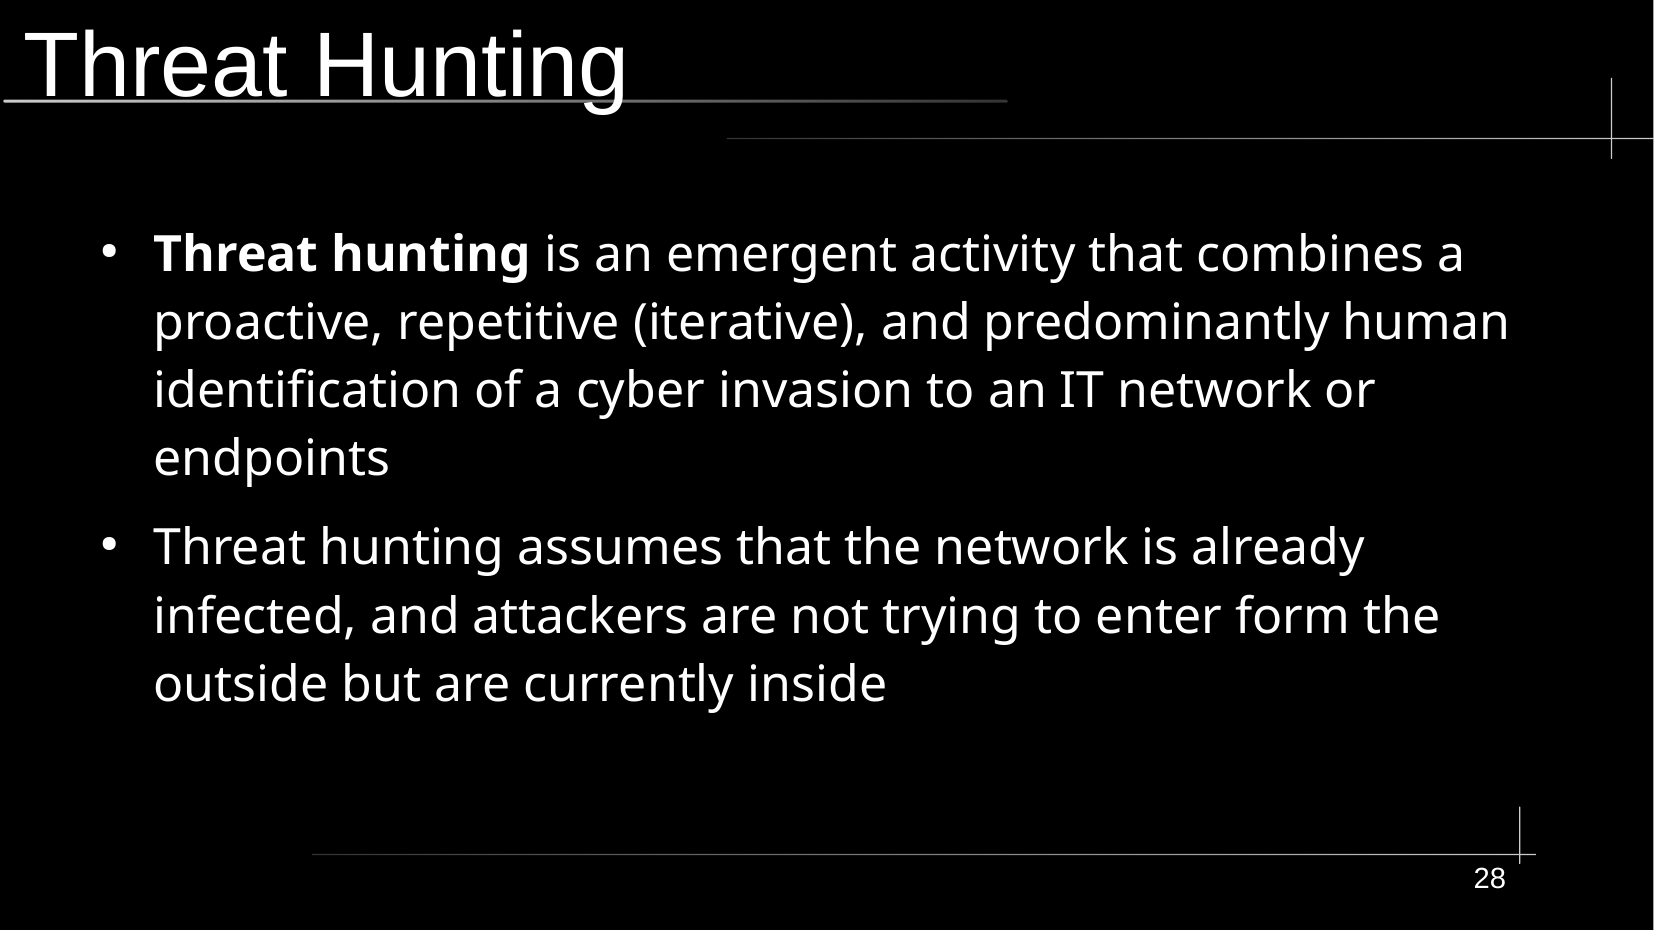

# Threat Hunting
Threat hunting is an emergent activity that combines a proactive, repetitive (iterative), and predominantly human identification of a cyber invasion to an IT network or endpoints
Threat hunting assumes that the network is already infected, and attackers are not trying to enter form the outside but are currently inside
28